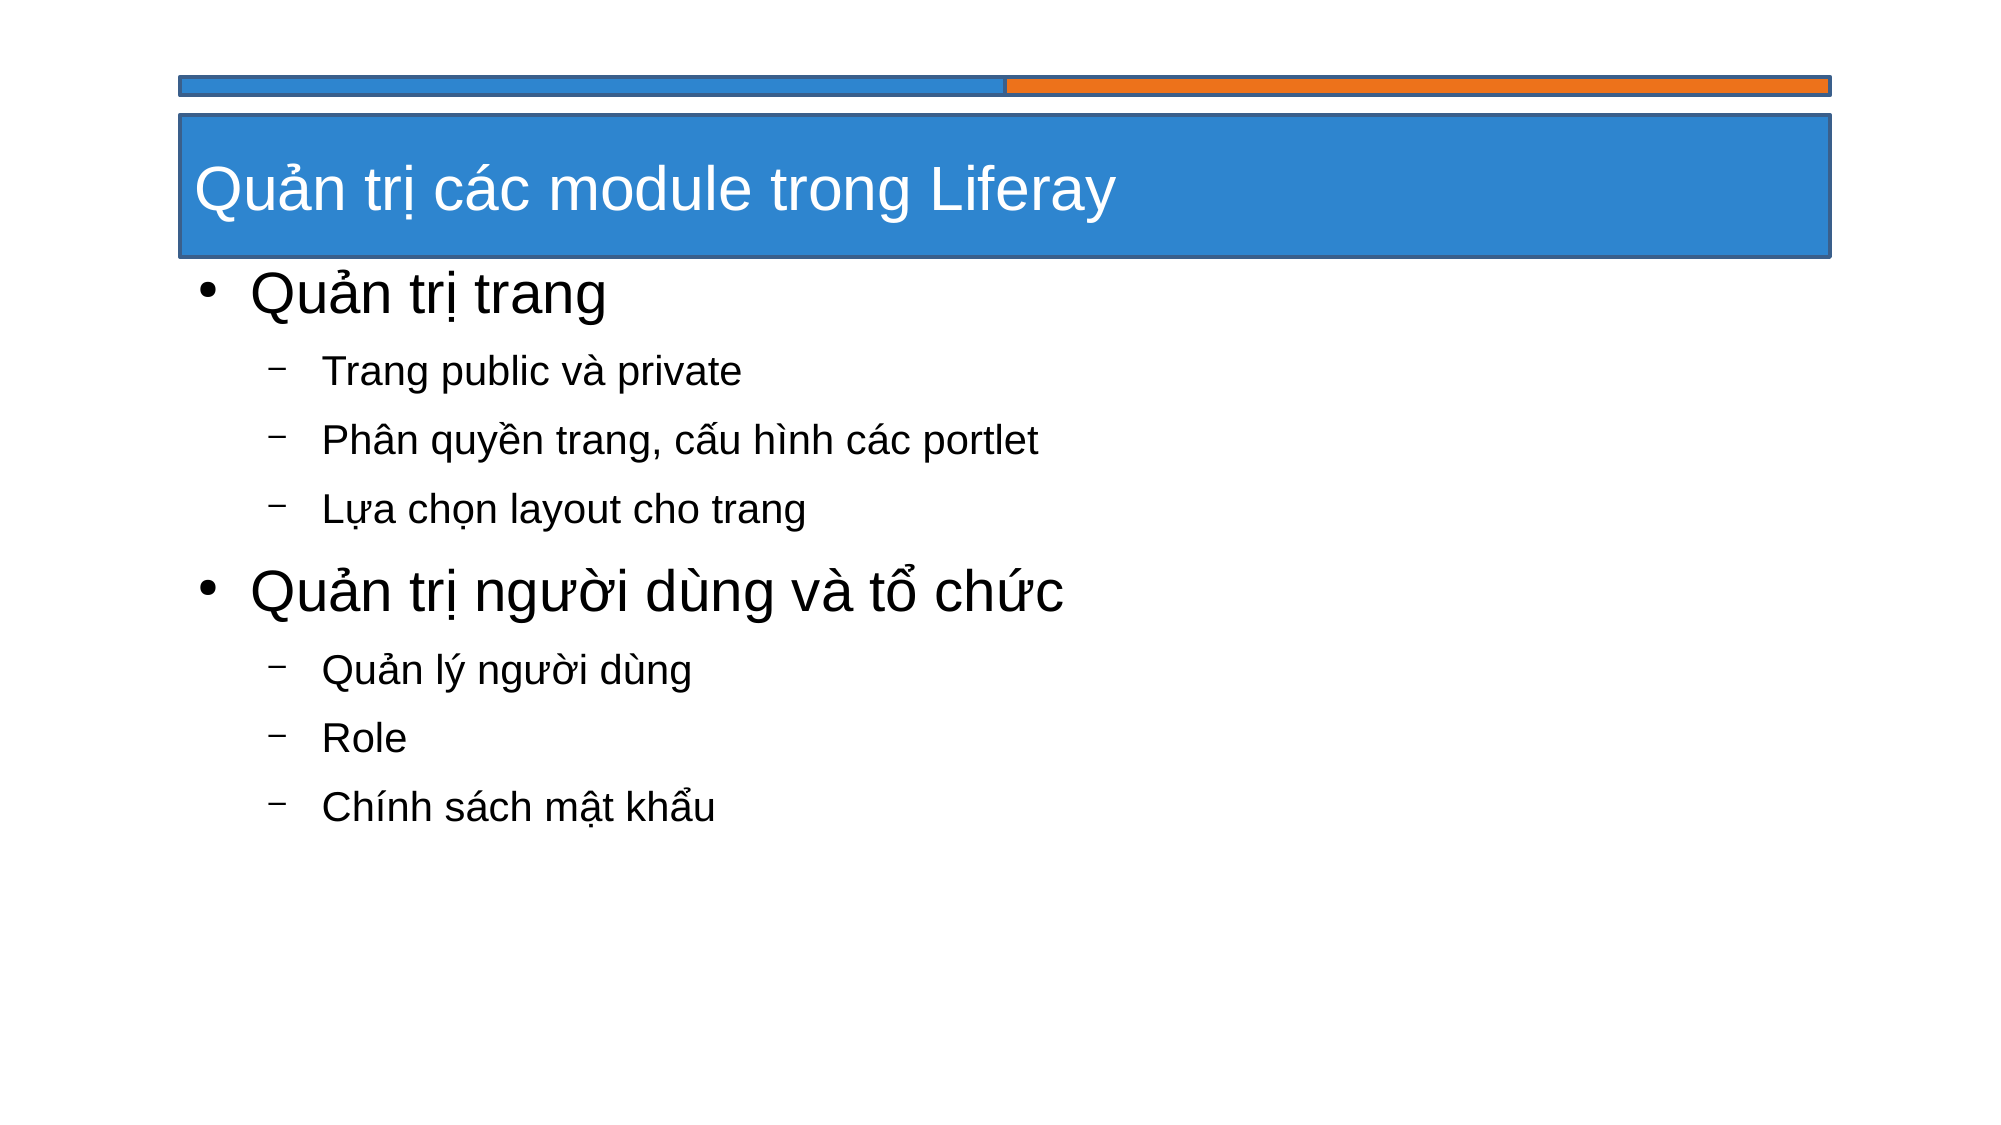

Quản trị các module trong Liferay
# Quản trị trang
Trang public và private
Phân quyền trang, cấu hình các portlet
Lựa chọn layout cho trang
Quản trị người dùng và tổ chức
Quản lý người dùng
Role
Chính sách mật khẩu